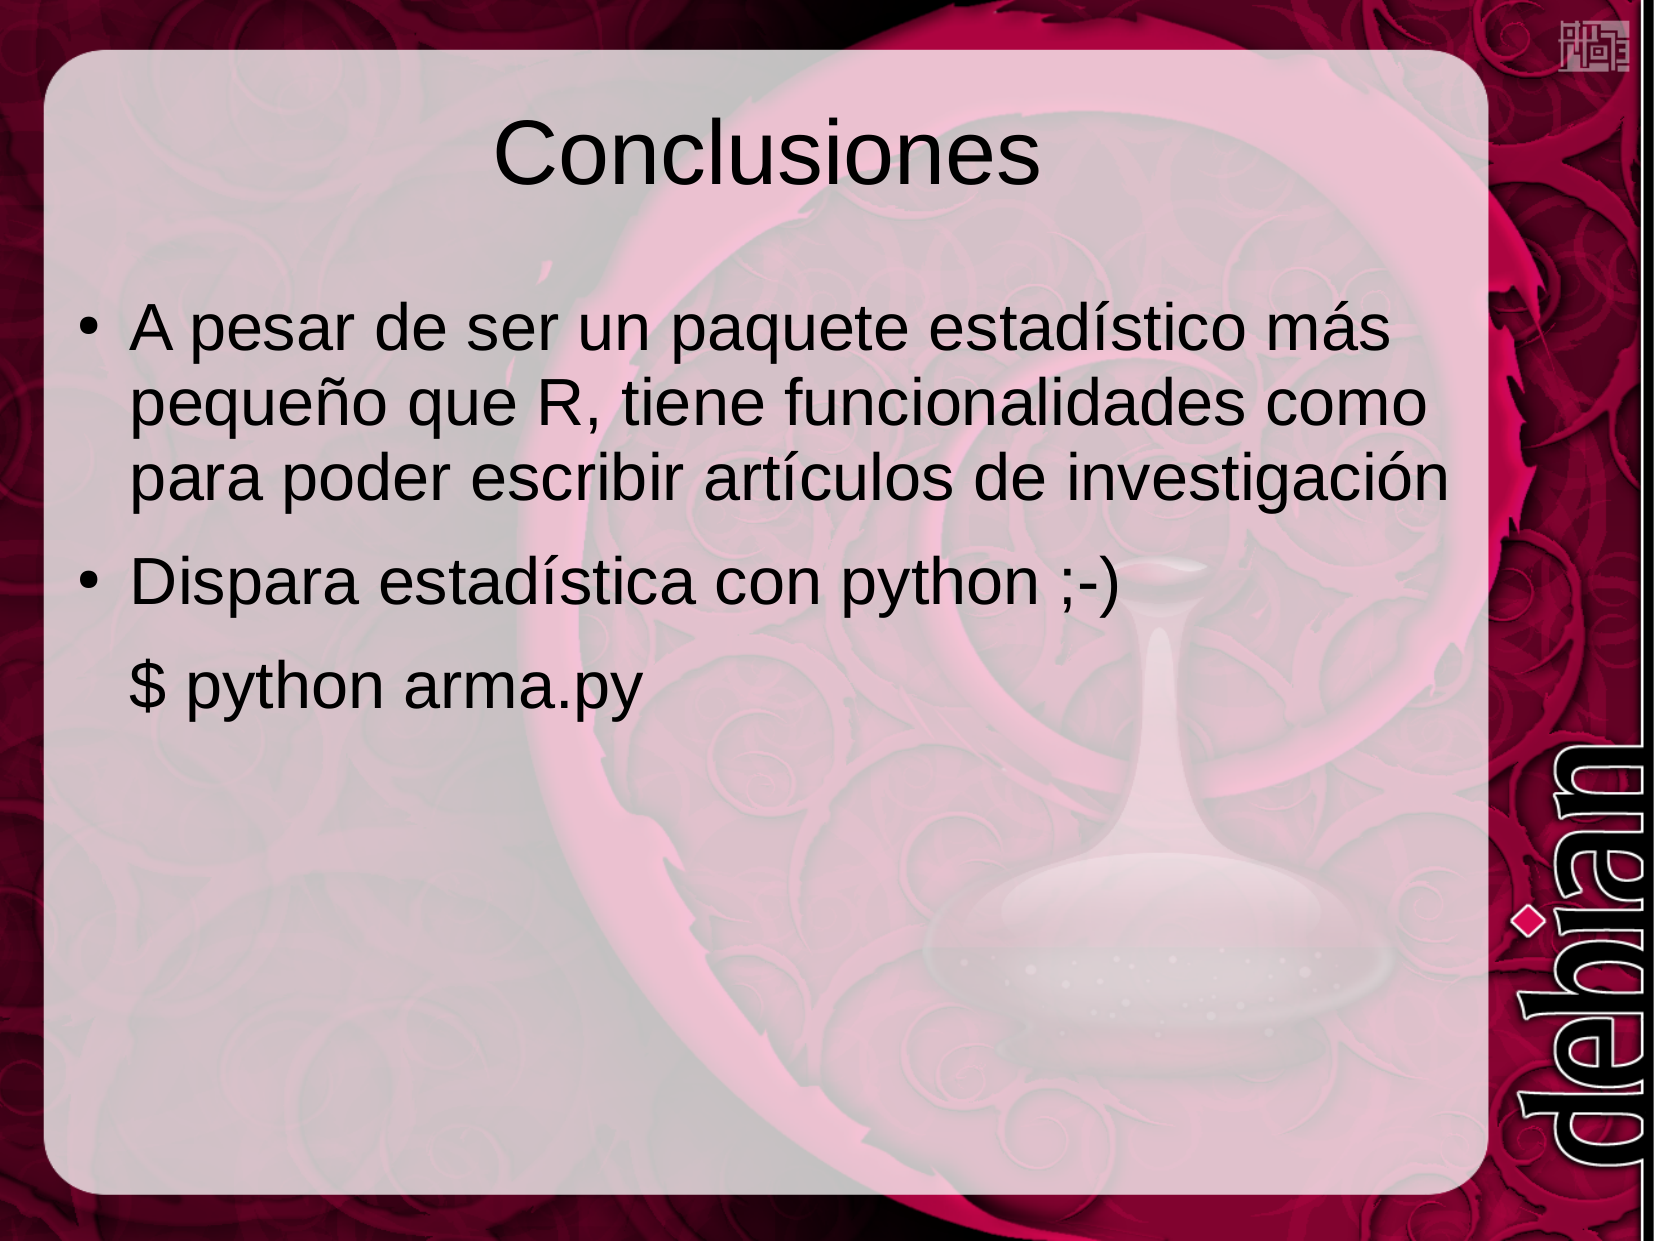

# Conclusiones
A pesar de ser un paquete estadístico más pequeño que R, tiene funcionalidades como para poder escribir artículos de investigación
Dispara estadística con python ;-)
$ python arma.py